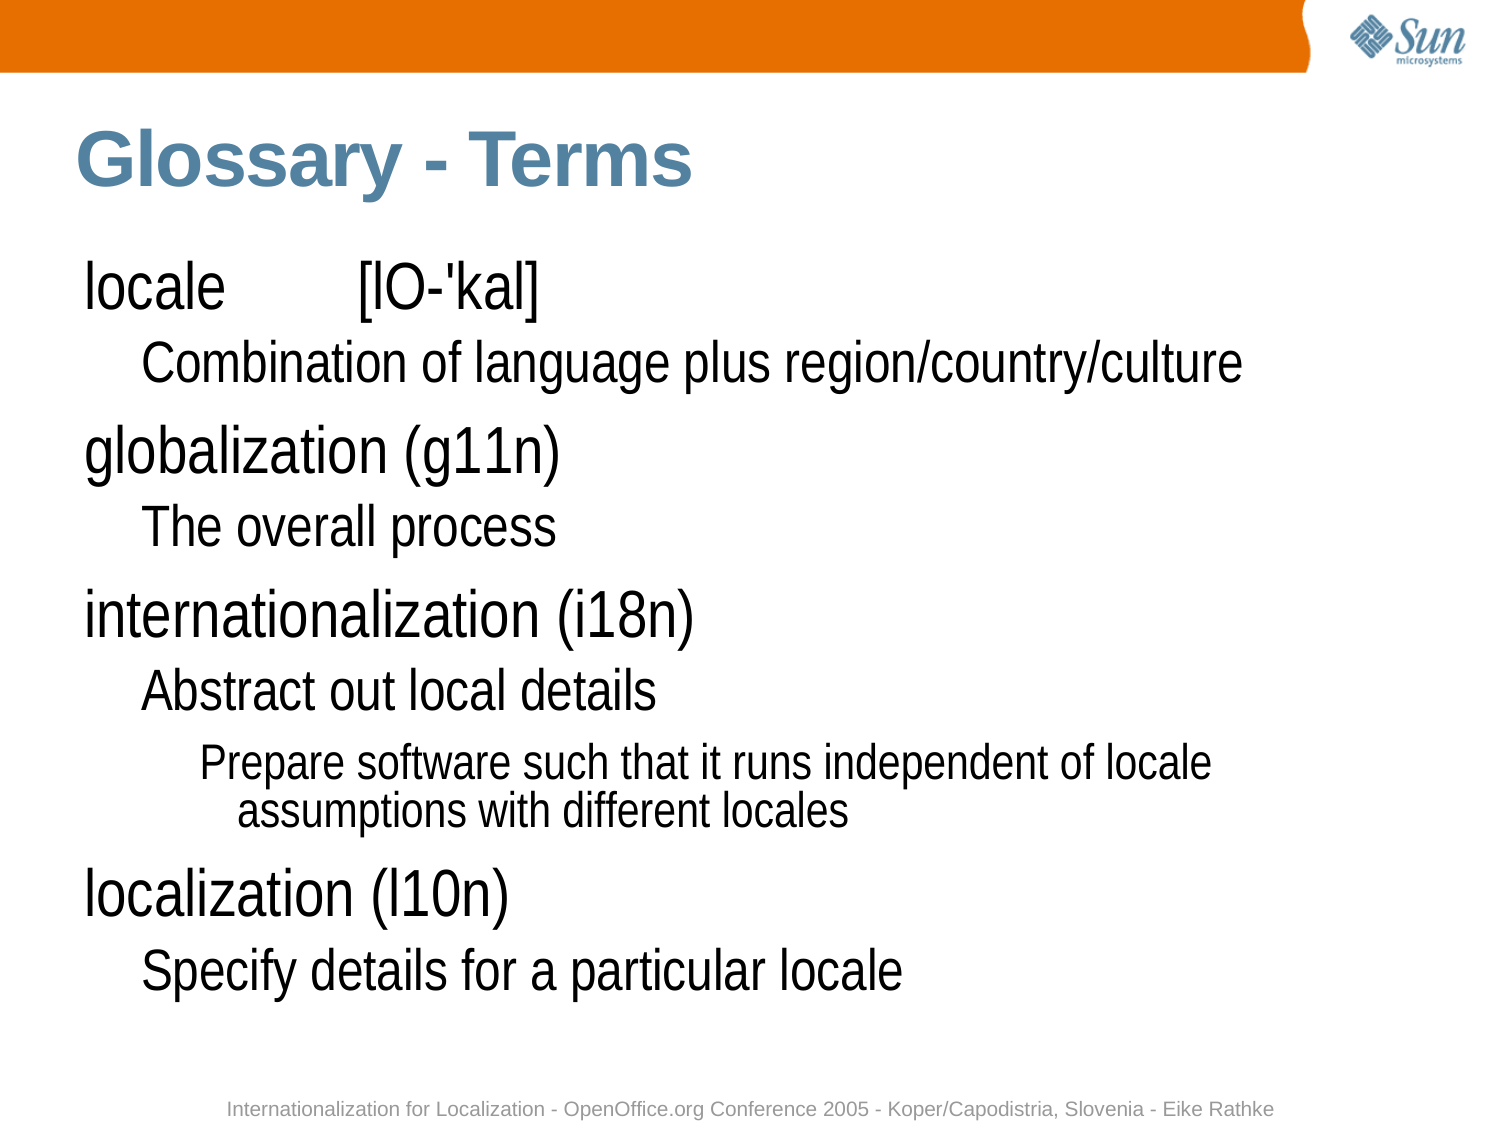

# Glossary - Terms
locale		[lO-'kal]
Combination of language plus region/country/culture
globalization (g11n)
The overall process
internationalization (i18n)
Abstract out local details
Prepare software such that it runs independent of locale assumptions with different locales
localization (l10n)
Specify details for a particular locale